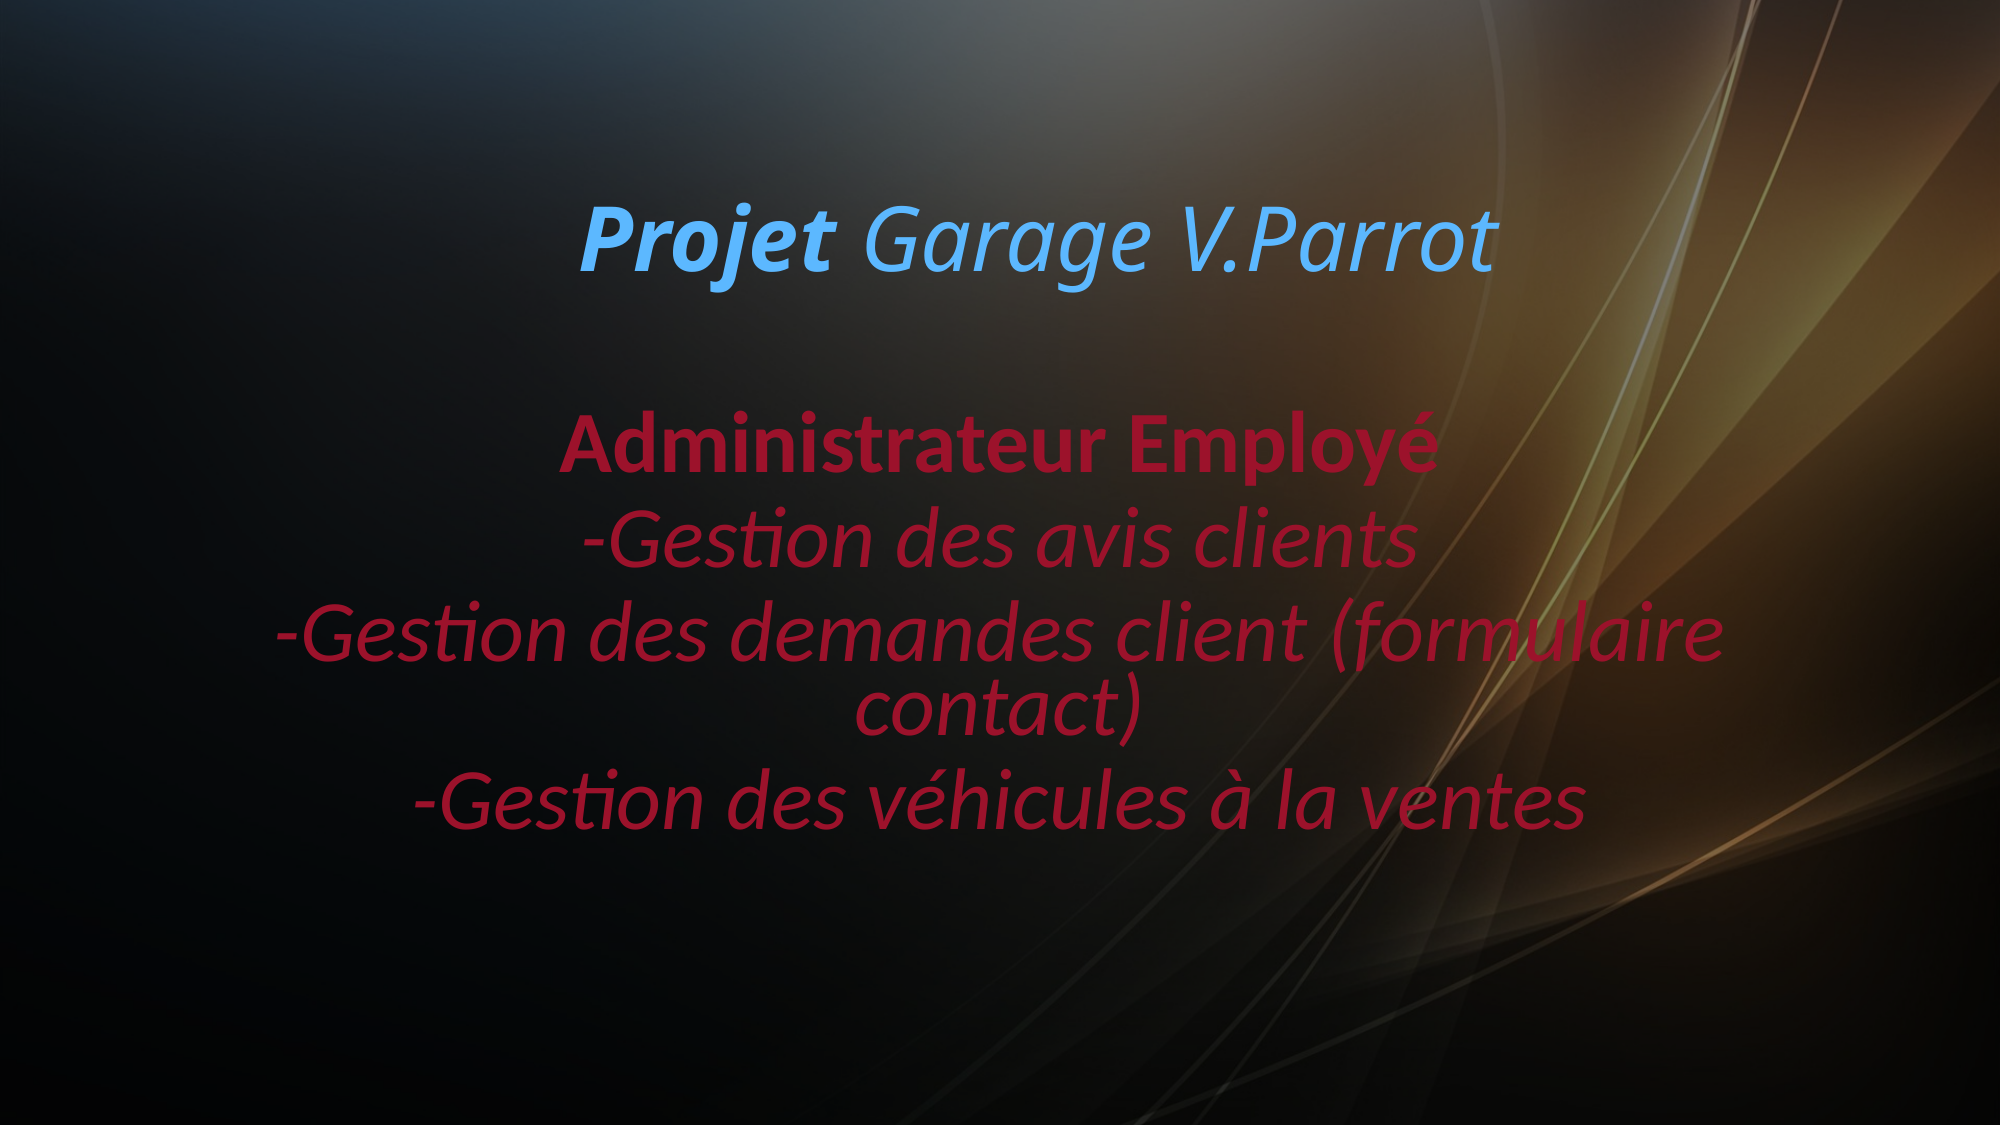

# Projet Garage V.Parrot
Administrateur Employé
-Gestion des avis clients
-Gestion des demandes client (formulaire contact)
-Gestion des véhicules à la ventes